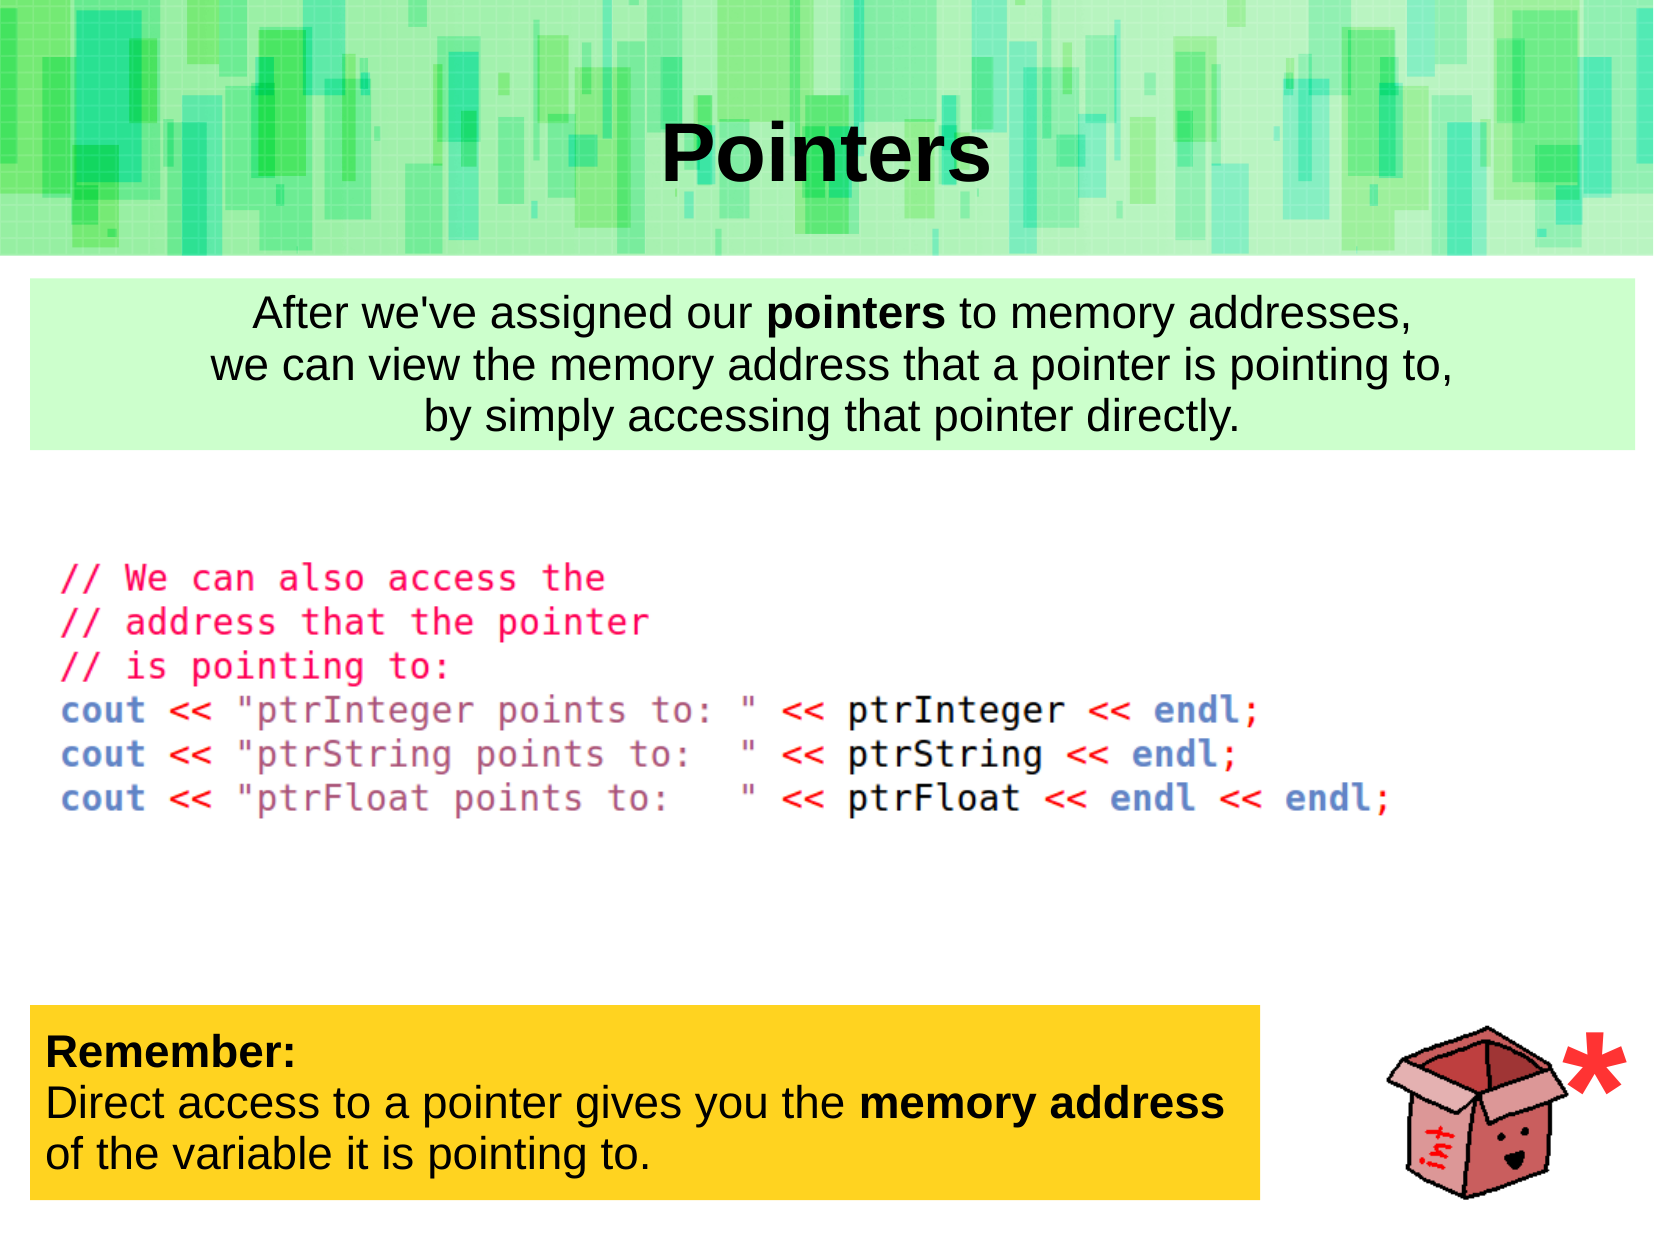

# Pointers
After we've assigned our pointers to memory addresses,
we can view the memory address that a pointer is pointing to,
by simply accessing that pointer directly.
*
Remember:
Direct access to a pointer gives you the memory address of the variable it is pointing to.